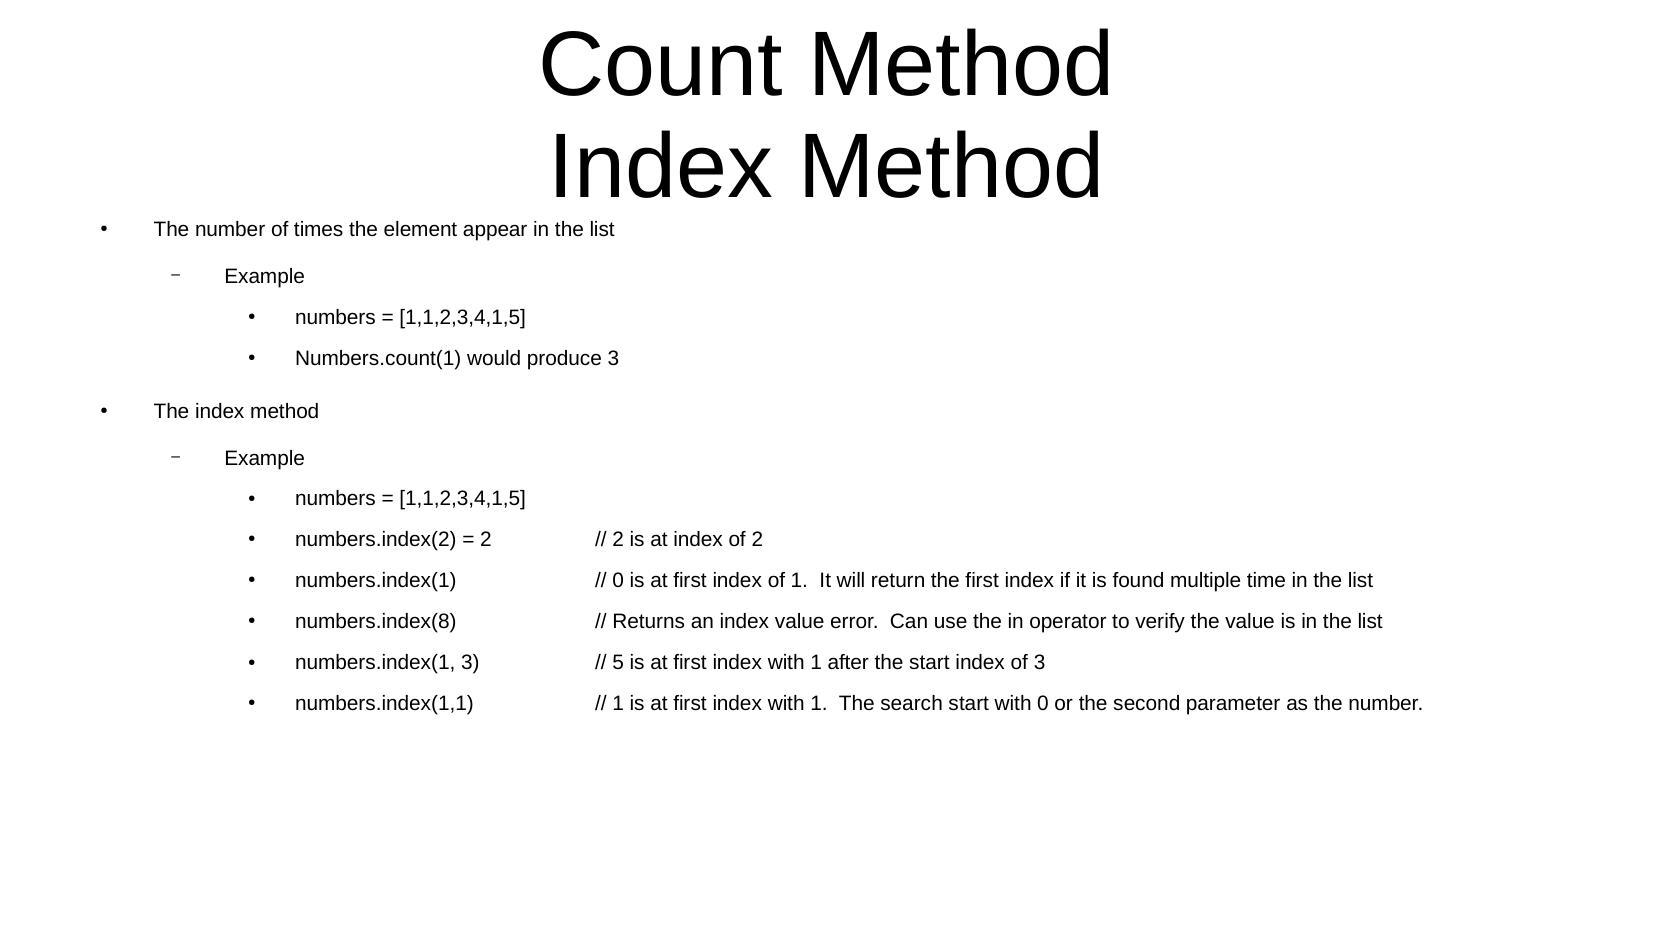

# Count Method Index Method
The number of times the element appear in the list
Example
numbers = [1,1,2,3,4,1,5]
Numbers.count(1) would produce 3
The index method
Example
numbers = [1,1,2,3,4,1,5]
numbers.index(2) = 2 		// 2 is at index of 2
numbers.index(1)		// 0 is at first index of 1. It will return the first index if it is found multiple time in the list
numbers.index(8)		// Returns an index value error. Can use the in operator to verify the value is in the list
numbers.index(1, 3)		// 5 is at first index with 1 after the start index of 3
numbers.index(1,1)		// 1 is at first index with 1. The search start with 0 or the second parameter as the number.